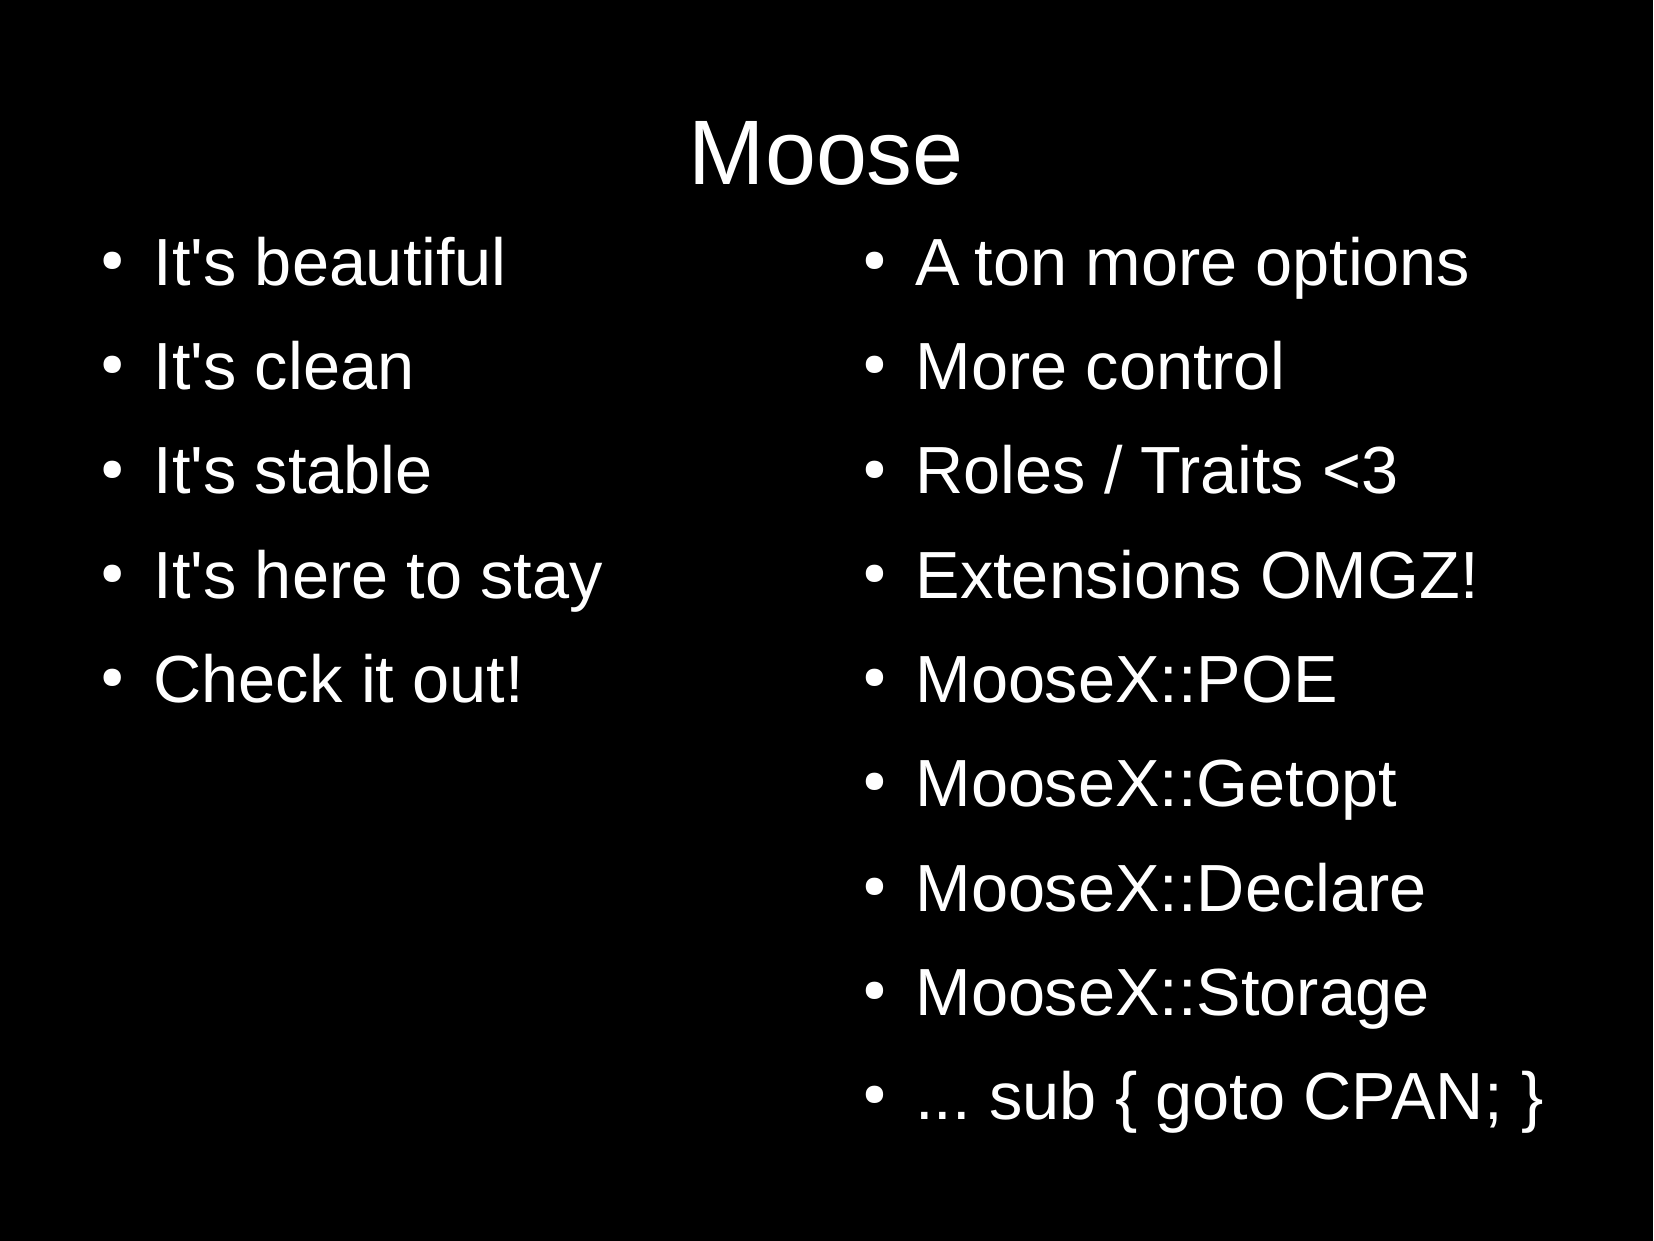

# Moose
It's beautiful
It's clean
It's stable
It's here to stay
Check it out!
A ton more options
More control
Roles / Traits <3
Extensions OMGZ!
MooseX::POE
MooseX::Getopt
MooseX::Declare
MooseX::Storage
... sub { goto CPAN; }